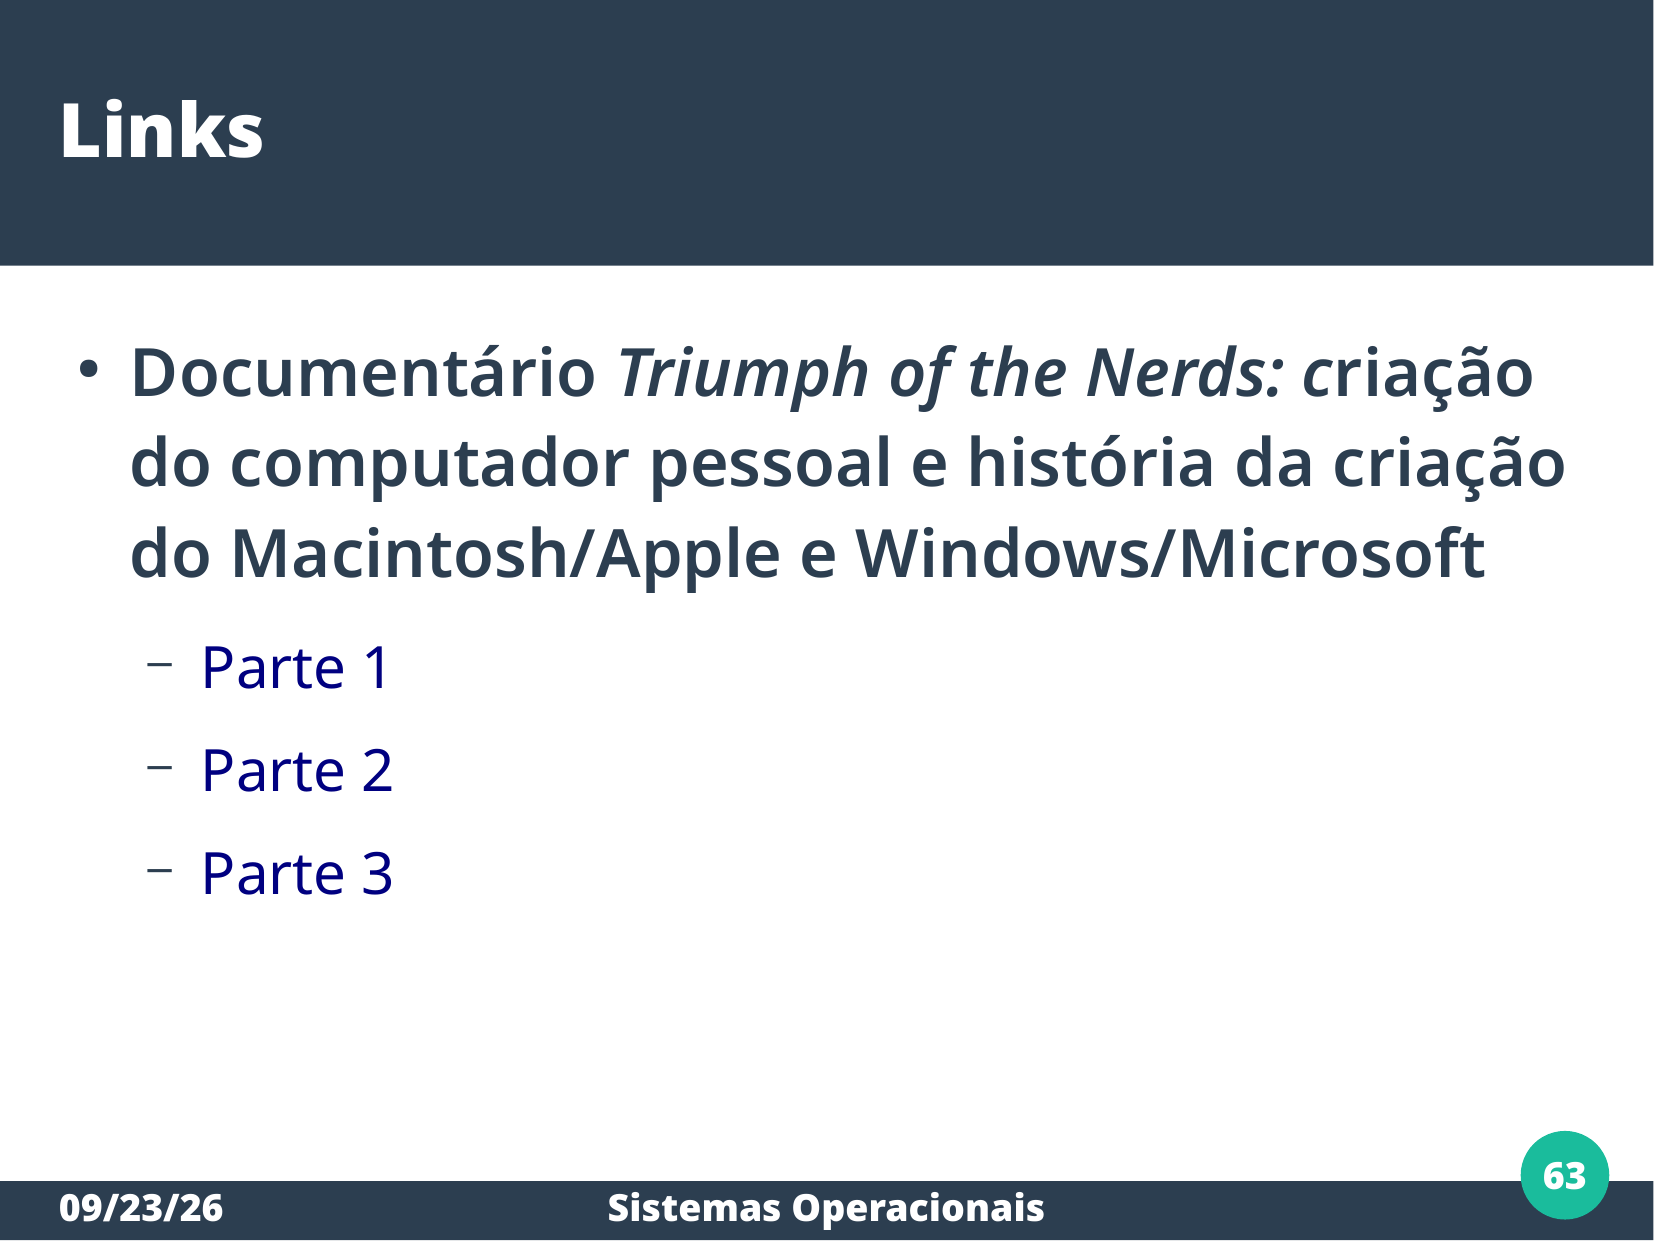

# Links
Documentário Triumph of the Nerds: criação do computador pessoal e história da criação do Macintosh/Apple e Windows/Microsoft
Parte 1
Parte 2
Parte 3
63
Sistemas Operacionais